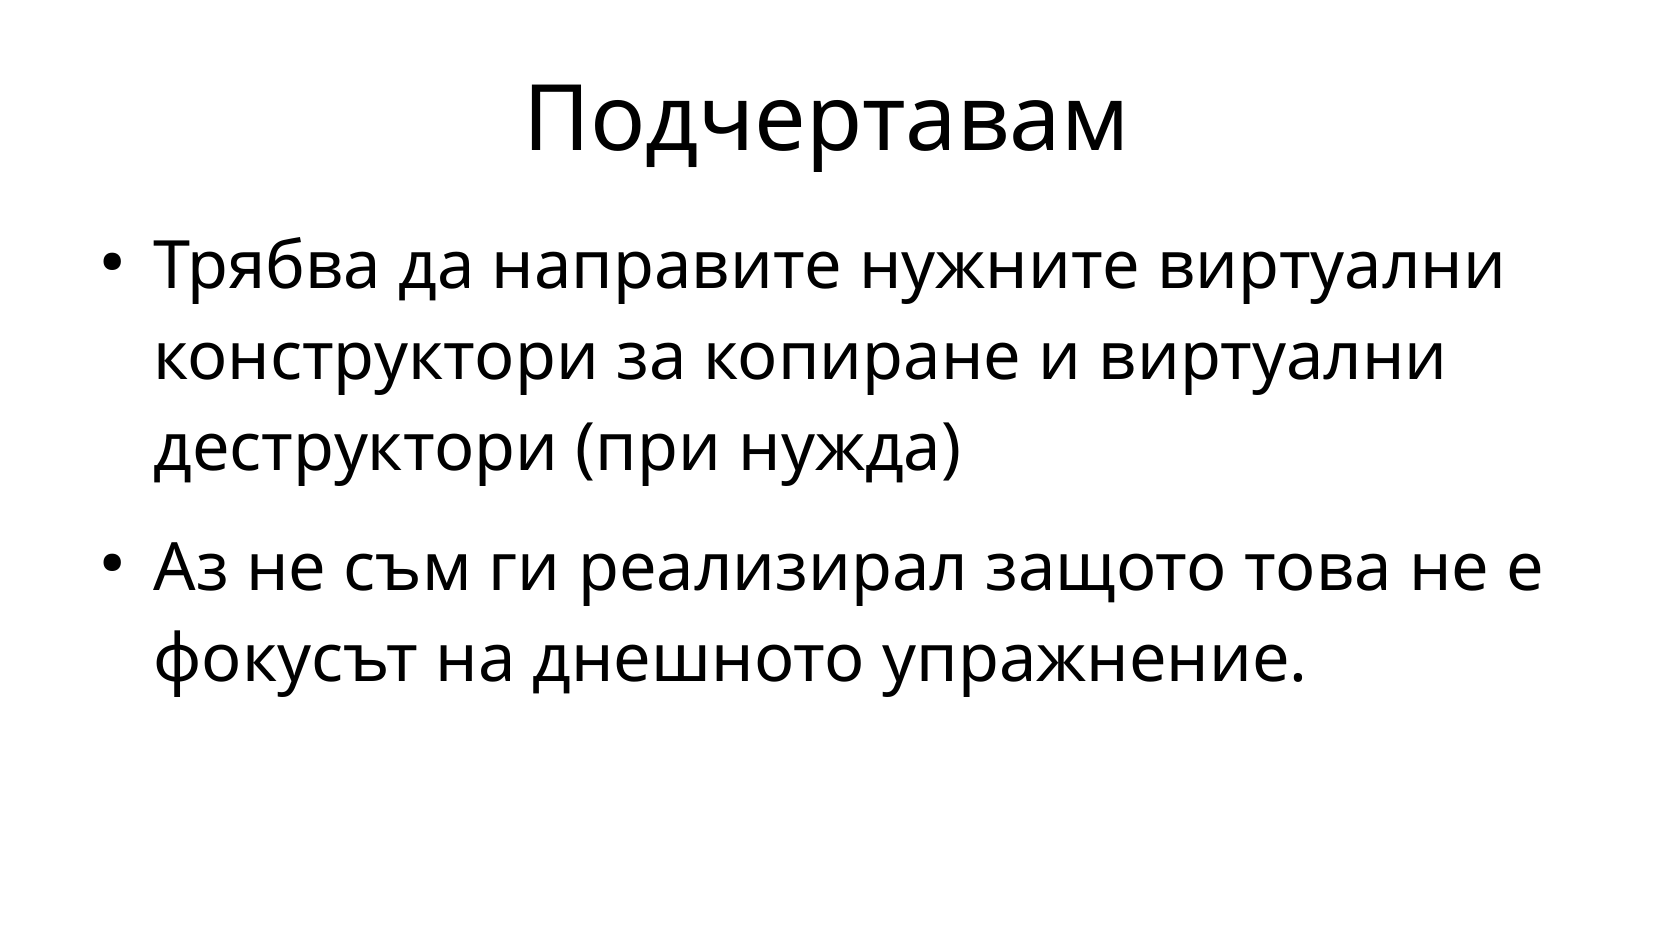

# Подчертавам
Трябва да направите нужните виртуални конструктори за копиране и виртуални деструктори (при нужда)
Аз не съм ги реализирал защото това не е фокусът на днешното упражнение.